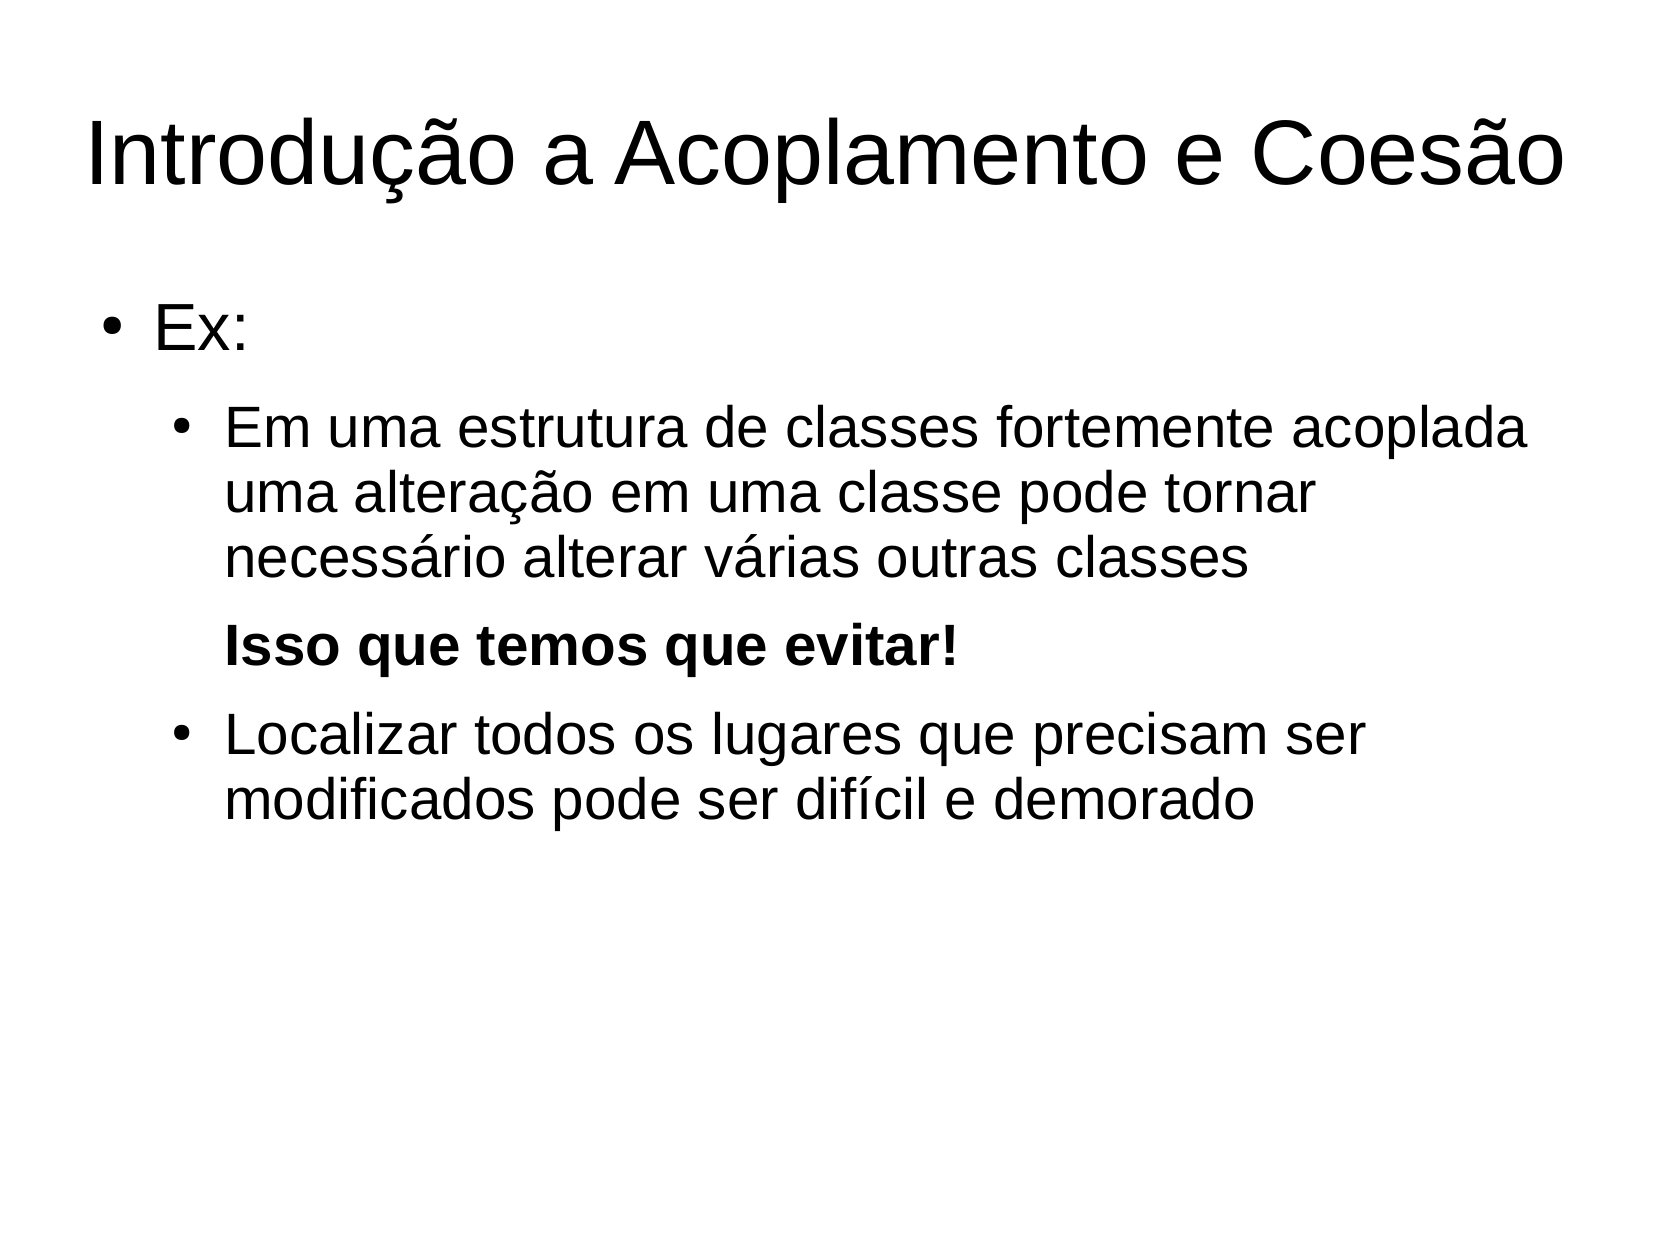

# Introdução a Acoplamento e Coesão
Ex:
Em uma estrutura de classes fortemente acoplada uma alteração em uma classe pode tornar necessário alterar várias outras classes
Isso que temos que evitar!
Localizar todos os lugares que precisam ser modificados pode ser difícil e demorado